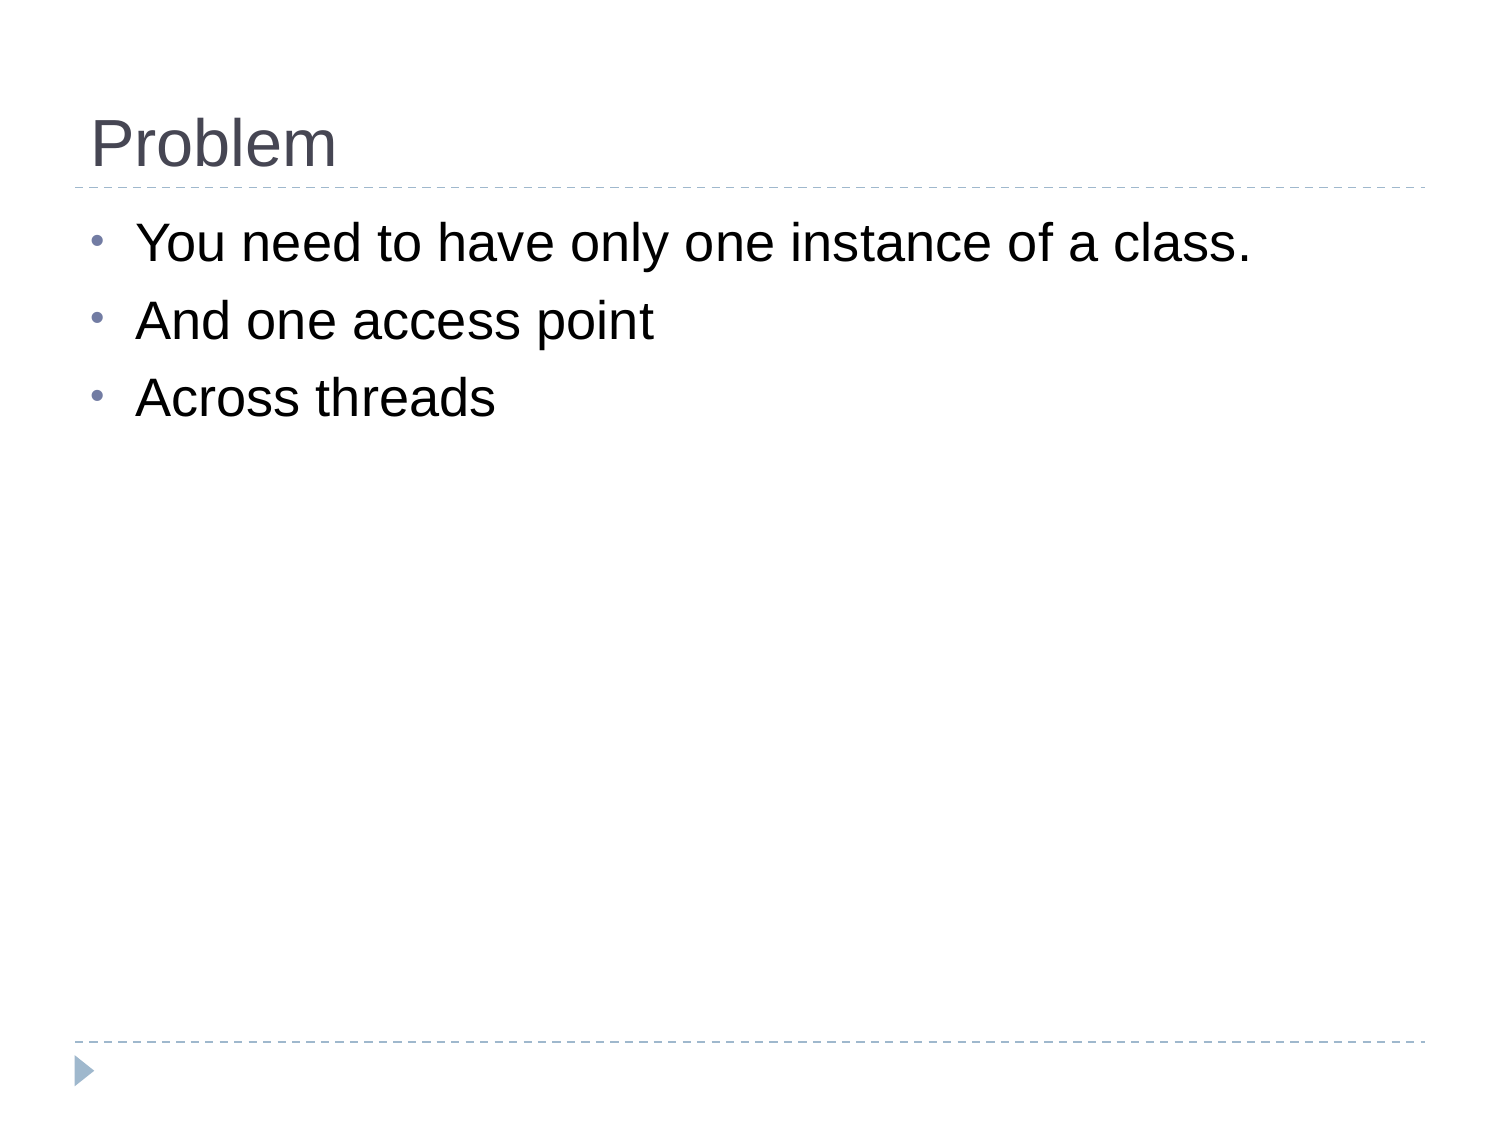

# Problem
You need to have only one instance of a class.
And one access point
Across threads